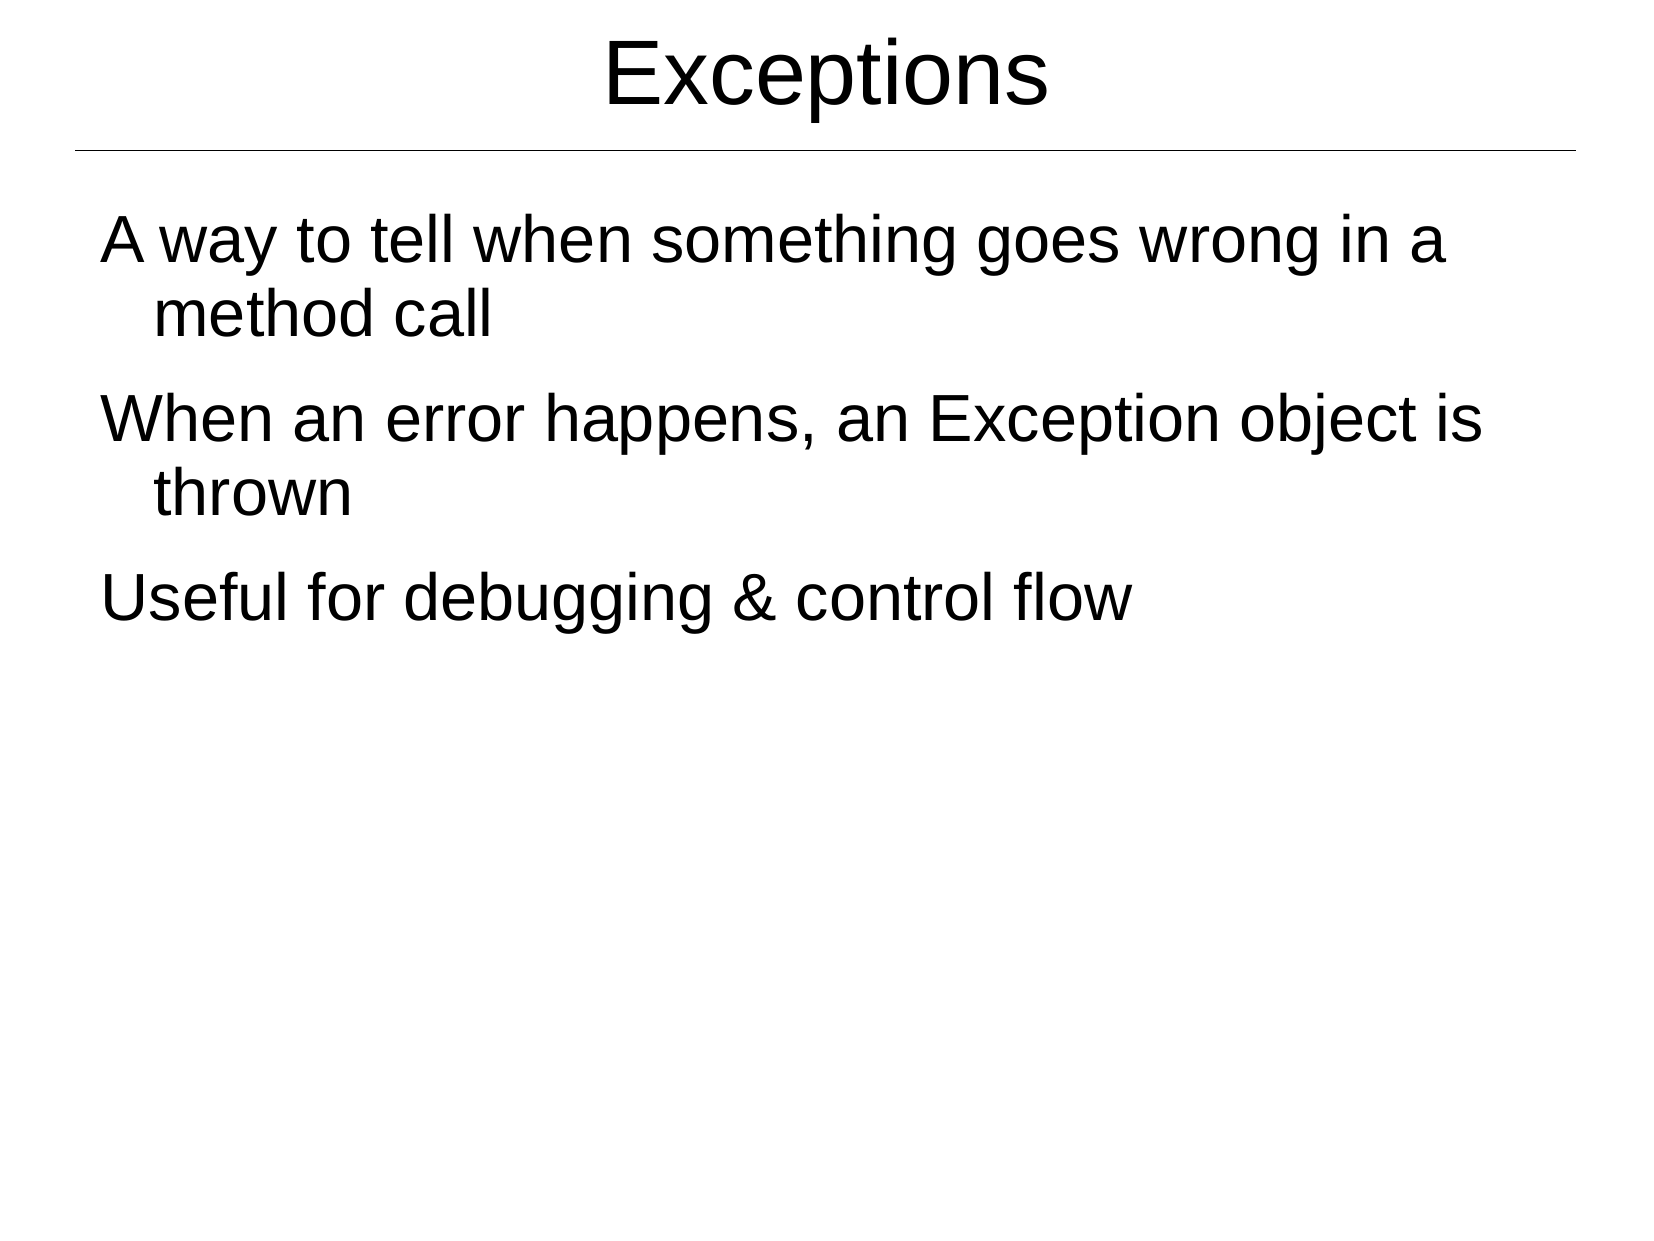

# Exceptions
A way to tell when something goes wrong in a method call
When an error happens, an Exception object is thrown
Useful for debugging & control flow